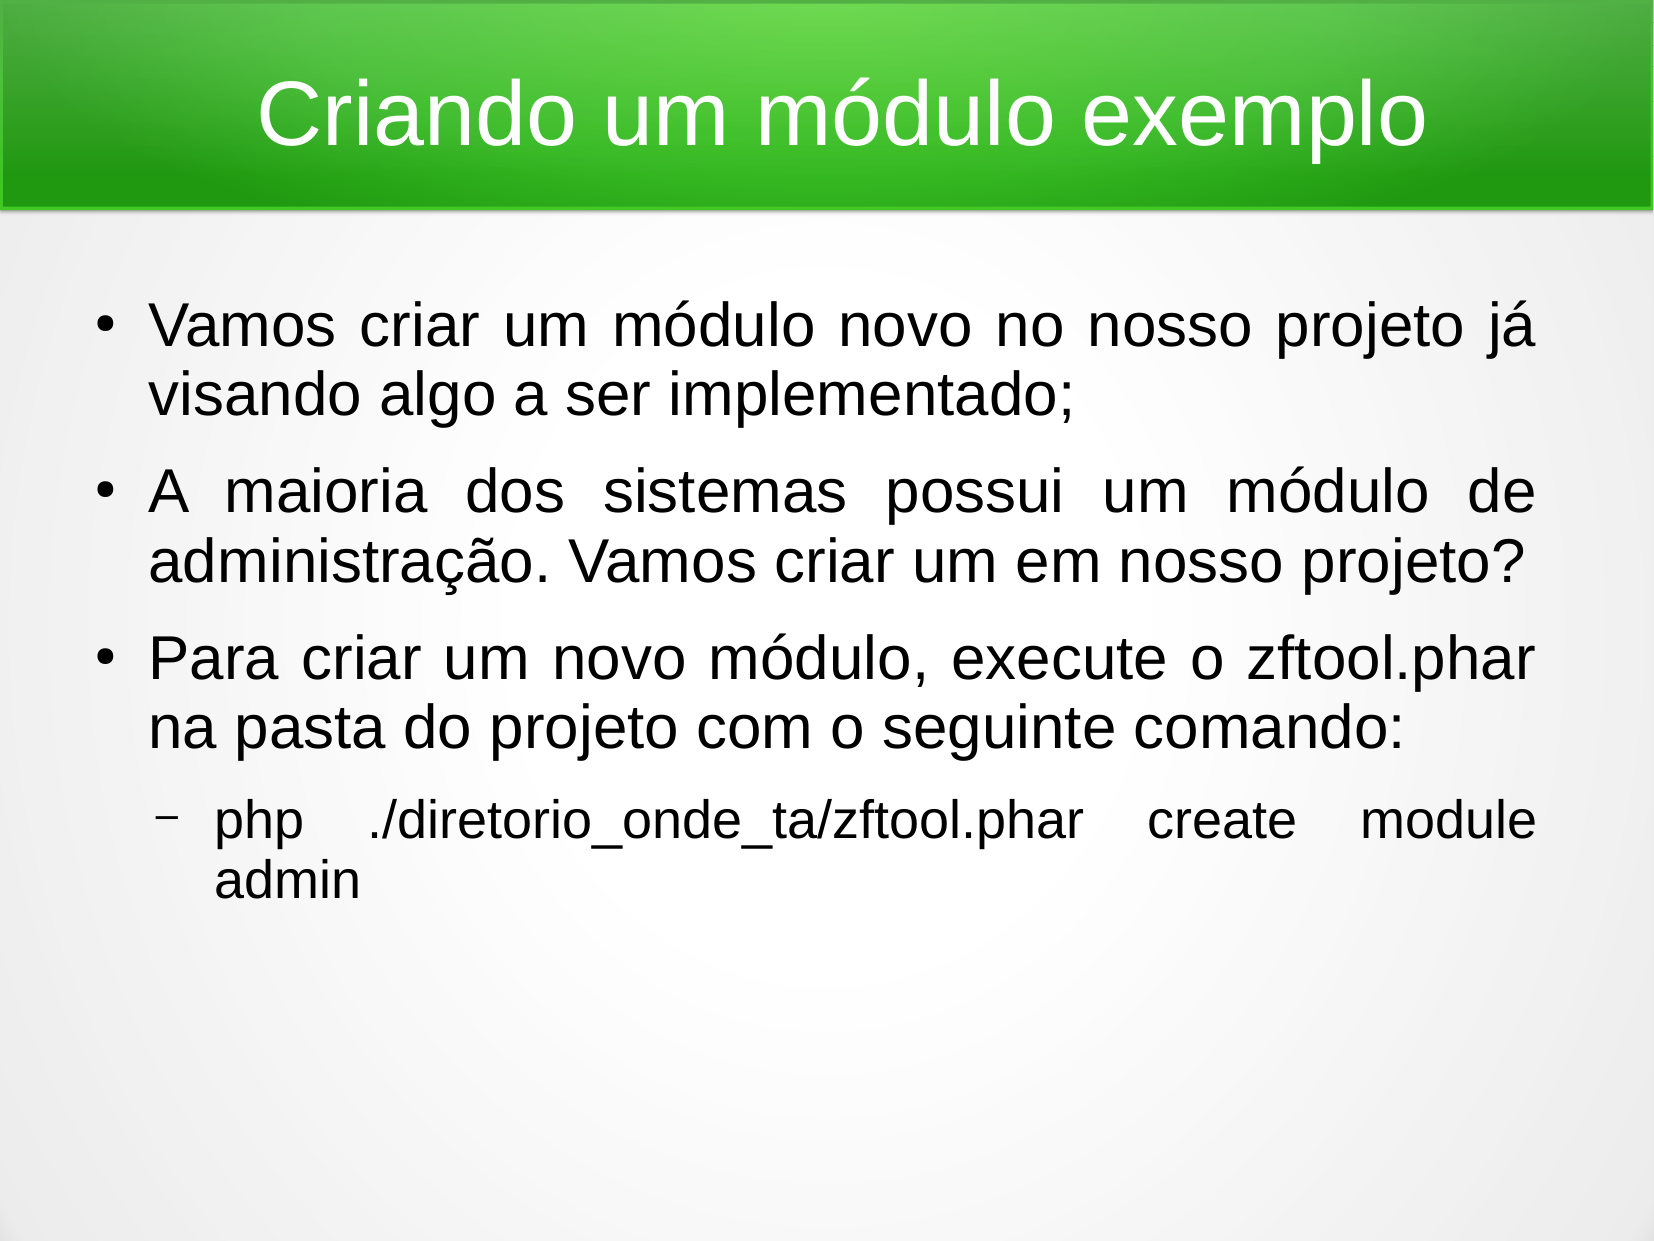

# Criando um módulo exemplo
Vamos criar um módulo novo no nosso projeto já visando algo a ser implementado;
A maioria dos sistemas possui um módulo de administração. Vamos criar um em nosso projeto?
Para criar um novo módulo, execute o zftool.phar na pasta do projeto com o seguinte comando:
php ./diretorio_onde_ta/zftool.phar create module admin